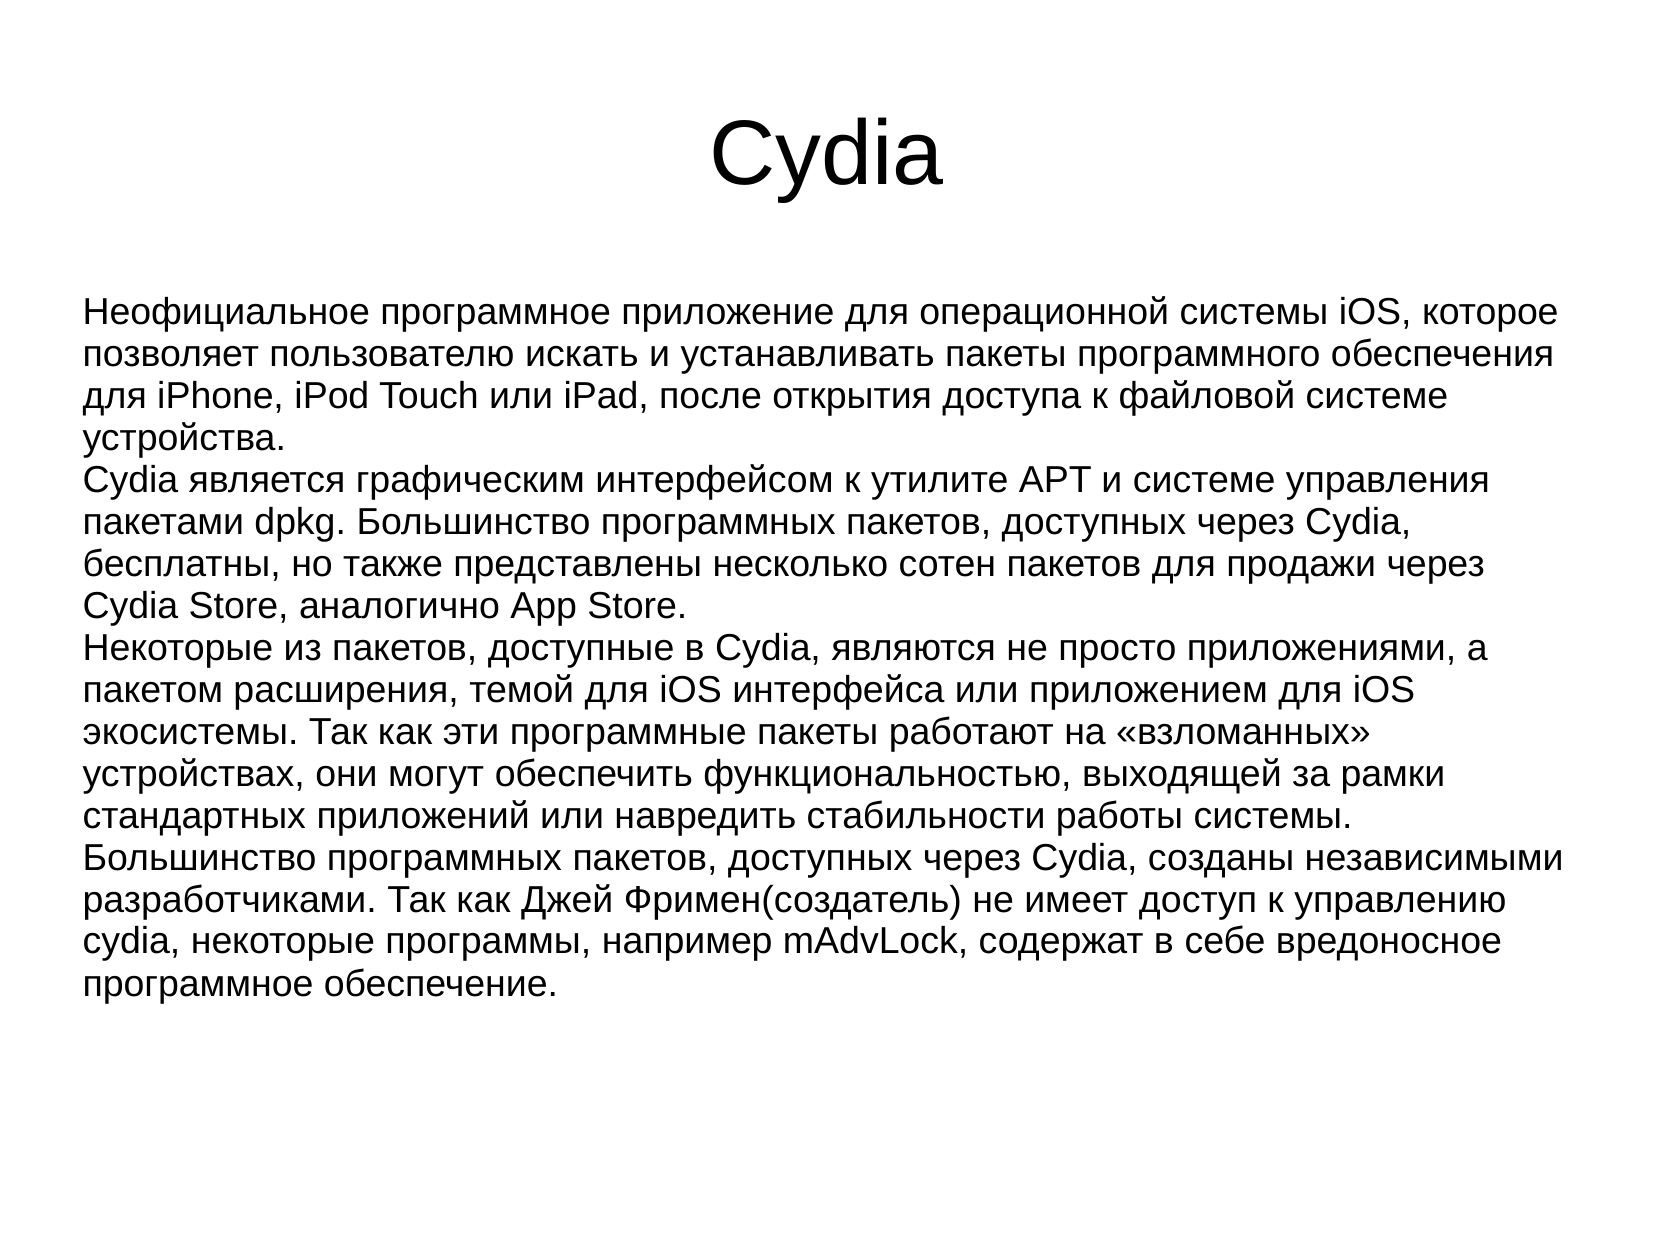

# Cydia
Неофициальное программное приложение для операционной системы iOS, которое позволяет пользователю искать и устанавливать пакеты программного обеспечения для iPhone, iPod Touch или iPad, после открытия доступа к файловой системе устройства.
Cydia является графическим интерфейсом к утилите APT и системе управления пакетами dpkg. Большинство программных пакетов, доступных через Cydia, бесплатны, но также представлены несколько сотен пакетов для продажи через Cydia Store, аналогично App Store.
Некоторые из пакетов, доступные в Cydia, являются не просто приложениями, а пакетом расширения, темой для iOS интерфейса или приложением для iOS экосистемы. Так как эти программные пакеты работают на «взломанных» устройствах, они могут обеспечить функциональностью, выходящей за рамки стандартных приложений или навредить стабильности работы системы. Большинство программных пакетов, доступных через Cydia, созданы независимыми разработчиками. Так как Джей Фримен(создатель) не имеет доступ к управлению cydia, некоторые программы, например mAdvLock, содержат в себе вредоносное программное обеспечение.